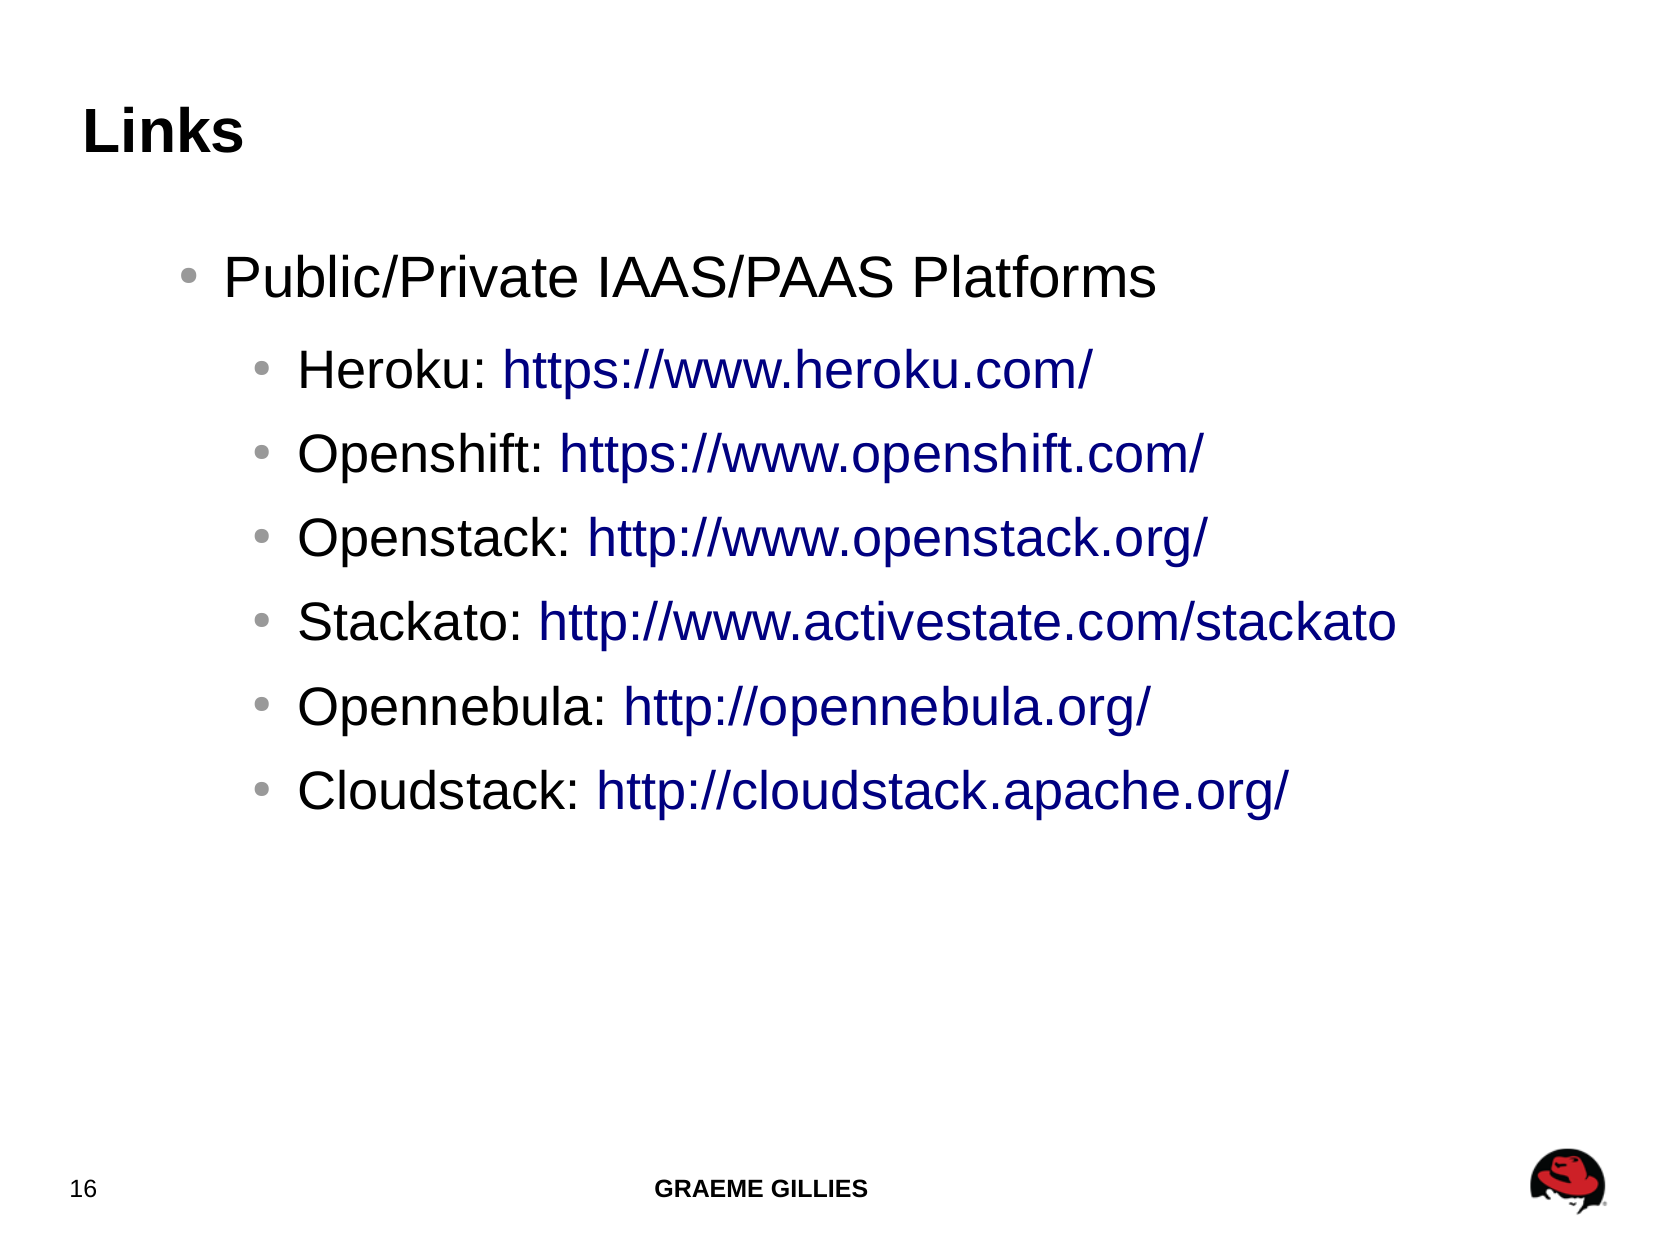

# Links
Public/Private IAAS/PAAS Platforms
Heroku: https://www.heroku.com/
Openshift: https://www.openshift.com/
Openstack: http://www.openstack.org/
Stackato: http://www.activestate.com/stackato
Opennebula: http://opennebula.org/
Cloudstack: http://cloudstack.apache.org/